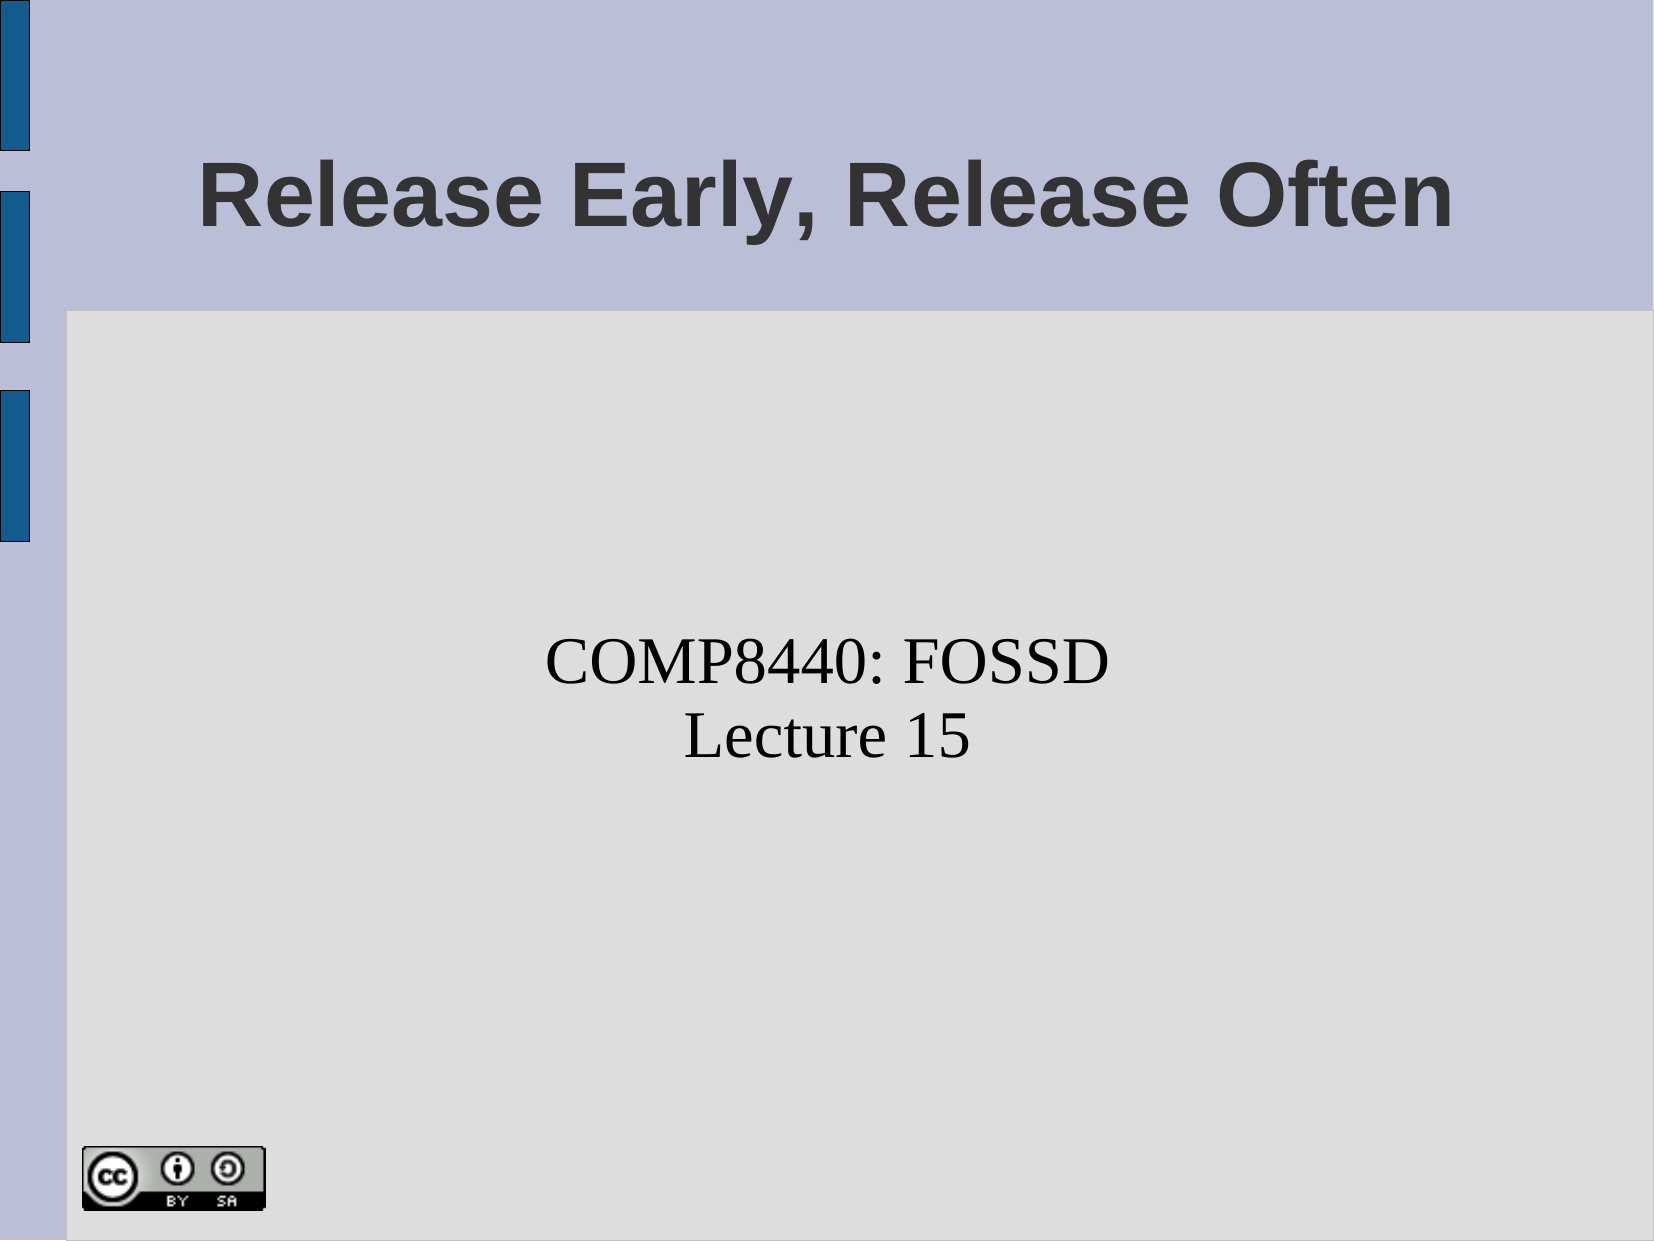

# Release Early, Release Often
COMP8440: FOSSD
Lecture 15